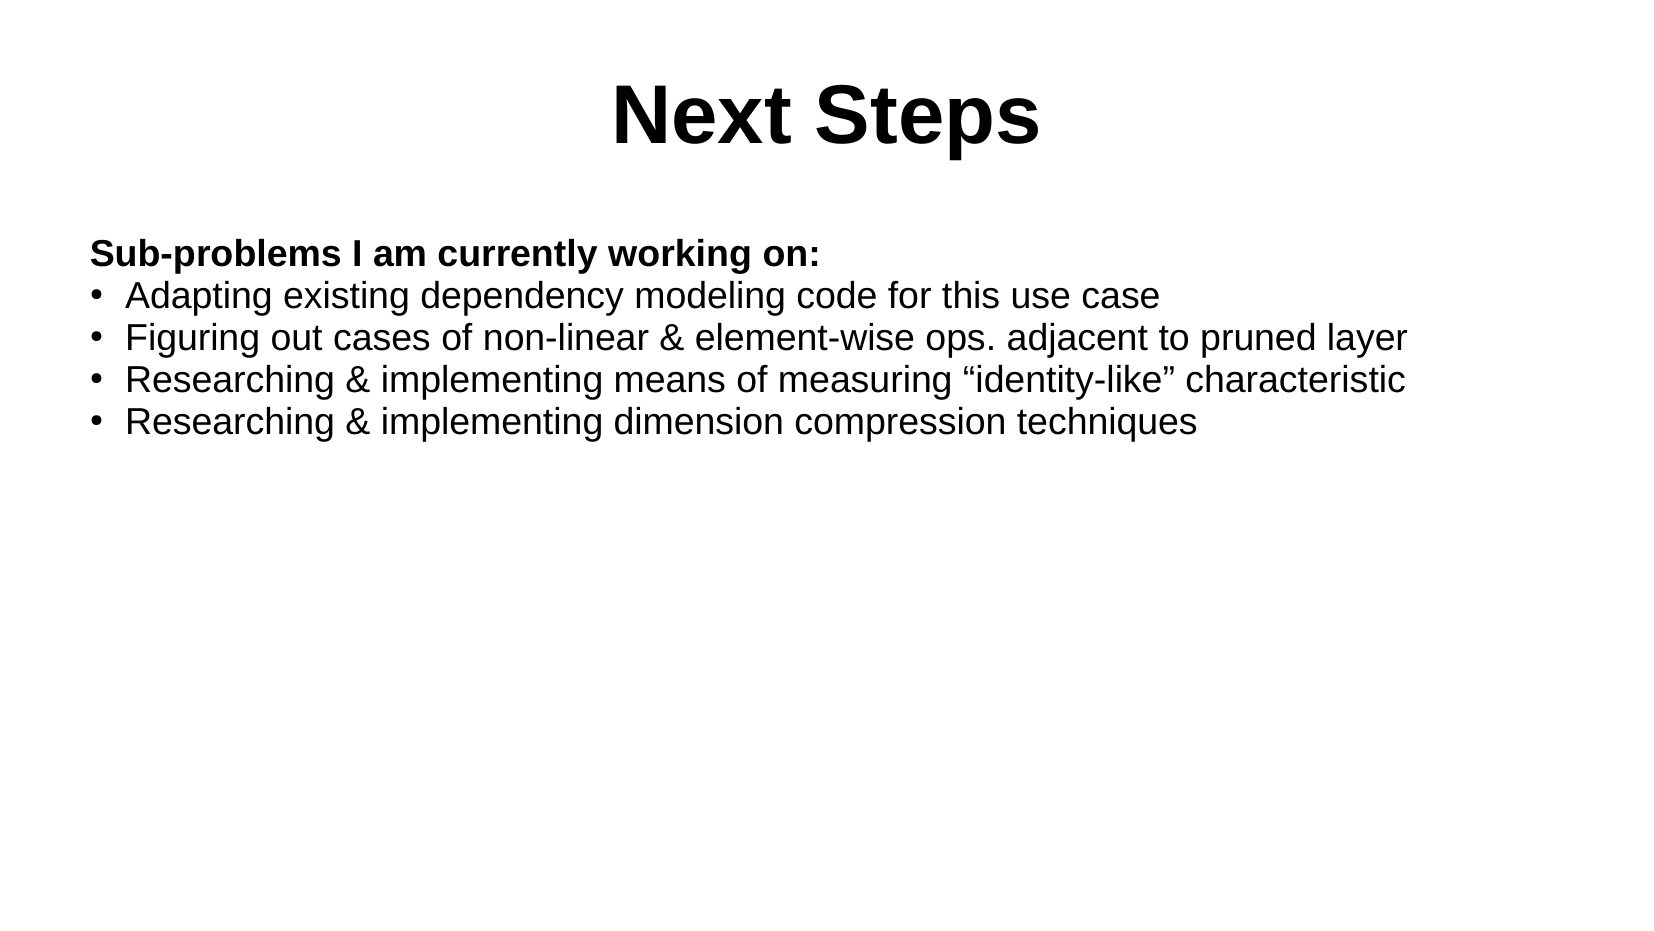

# Next Steps
Sub-problems I am currently working on:
Adapting existing dependency modeling code for this use case
Figuring out cases of non-linear & element-wise ops. adjacent to pruned layer
Researching & implementing means of measuring “identity-like” characteristic
Researching & implementing dimension compression techniques